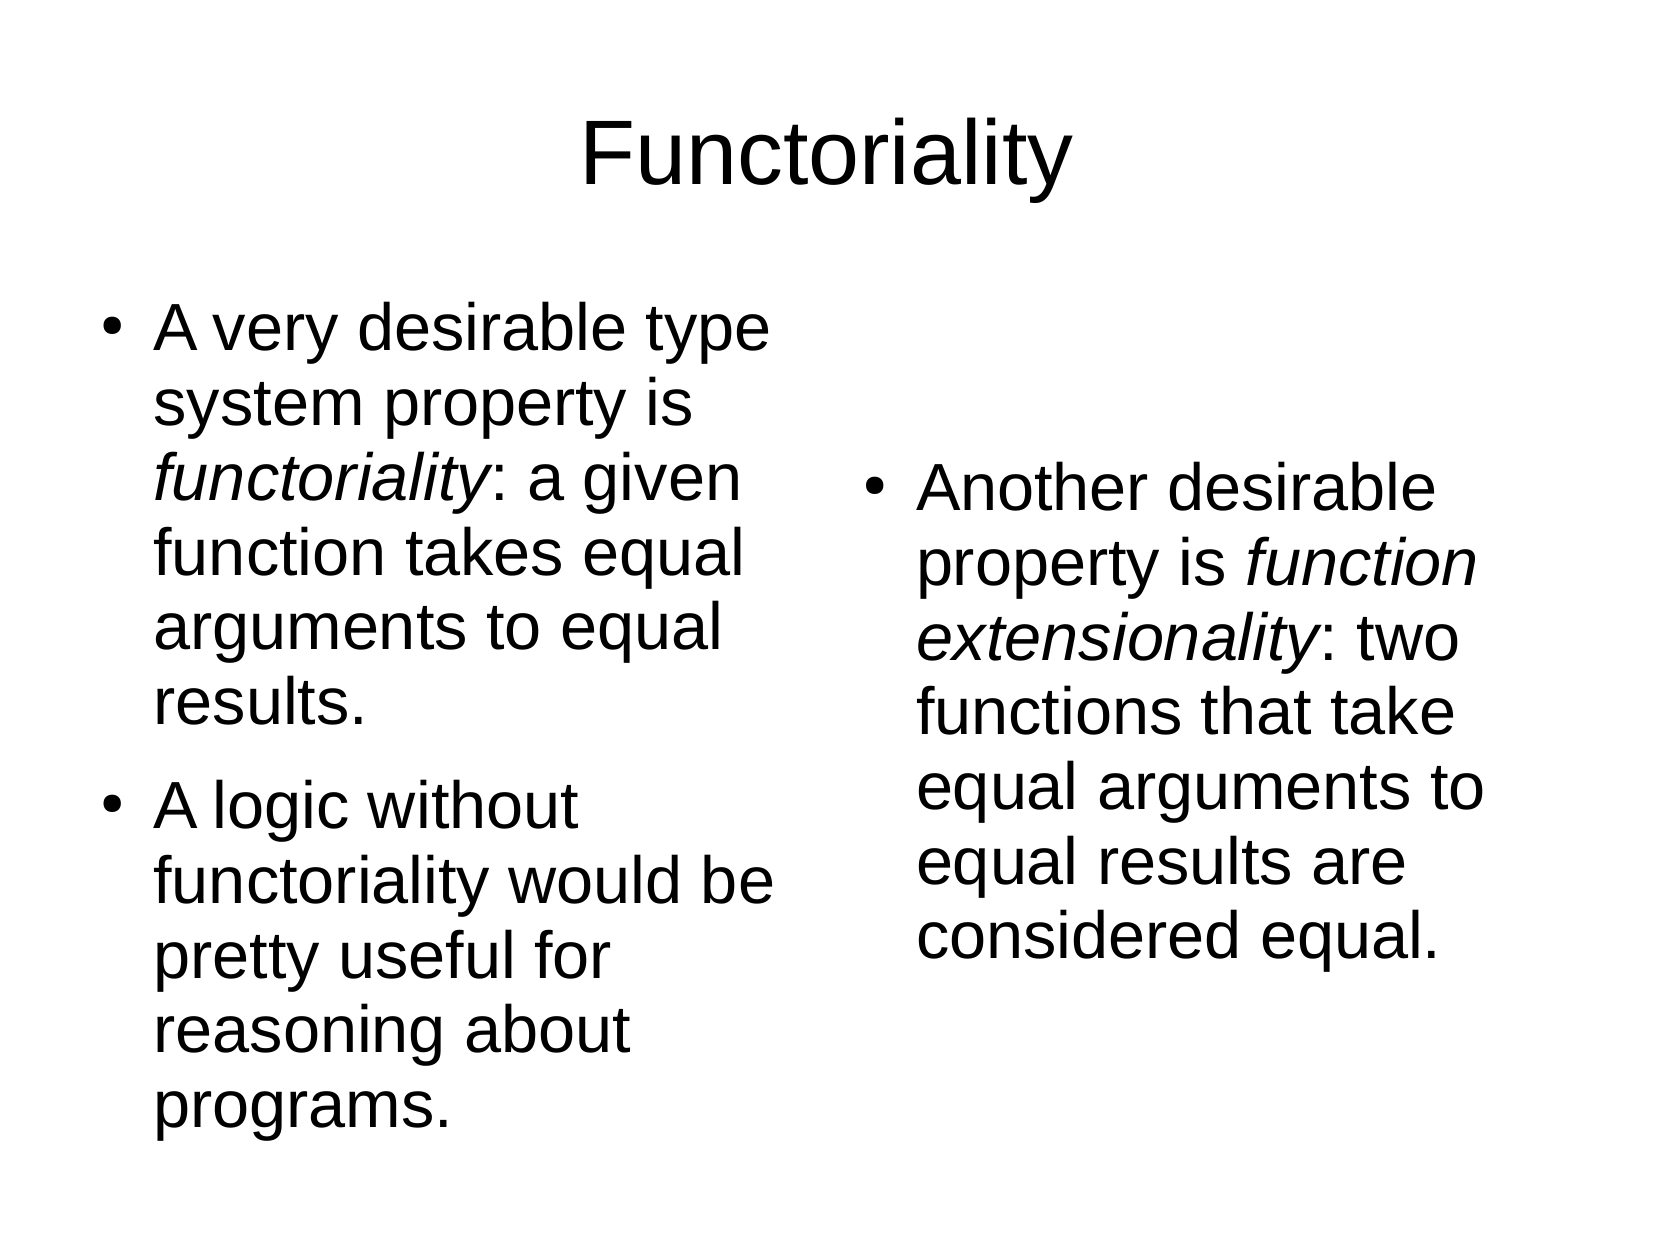

# Functoriality
A very desirable type system property is functoriality: a given function takes equal arguments to equal results.
A logic without functoriality would be pretty useful for reasoning about programs.
Another desirable property is function extensionality: two functions that take equal arguments to equal results are considered equal.